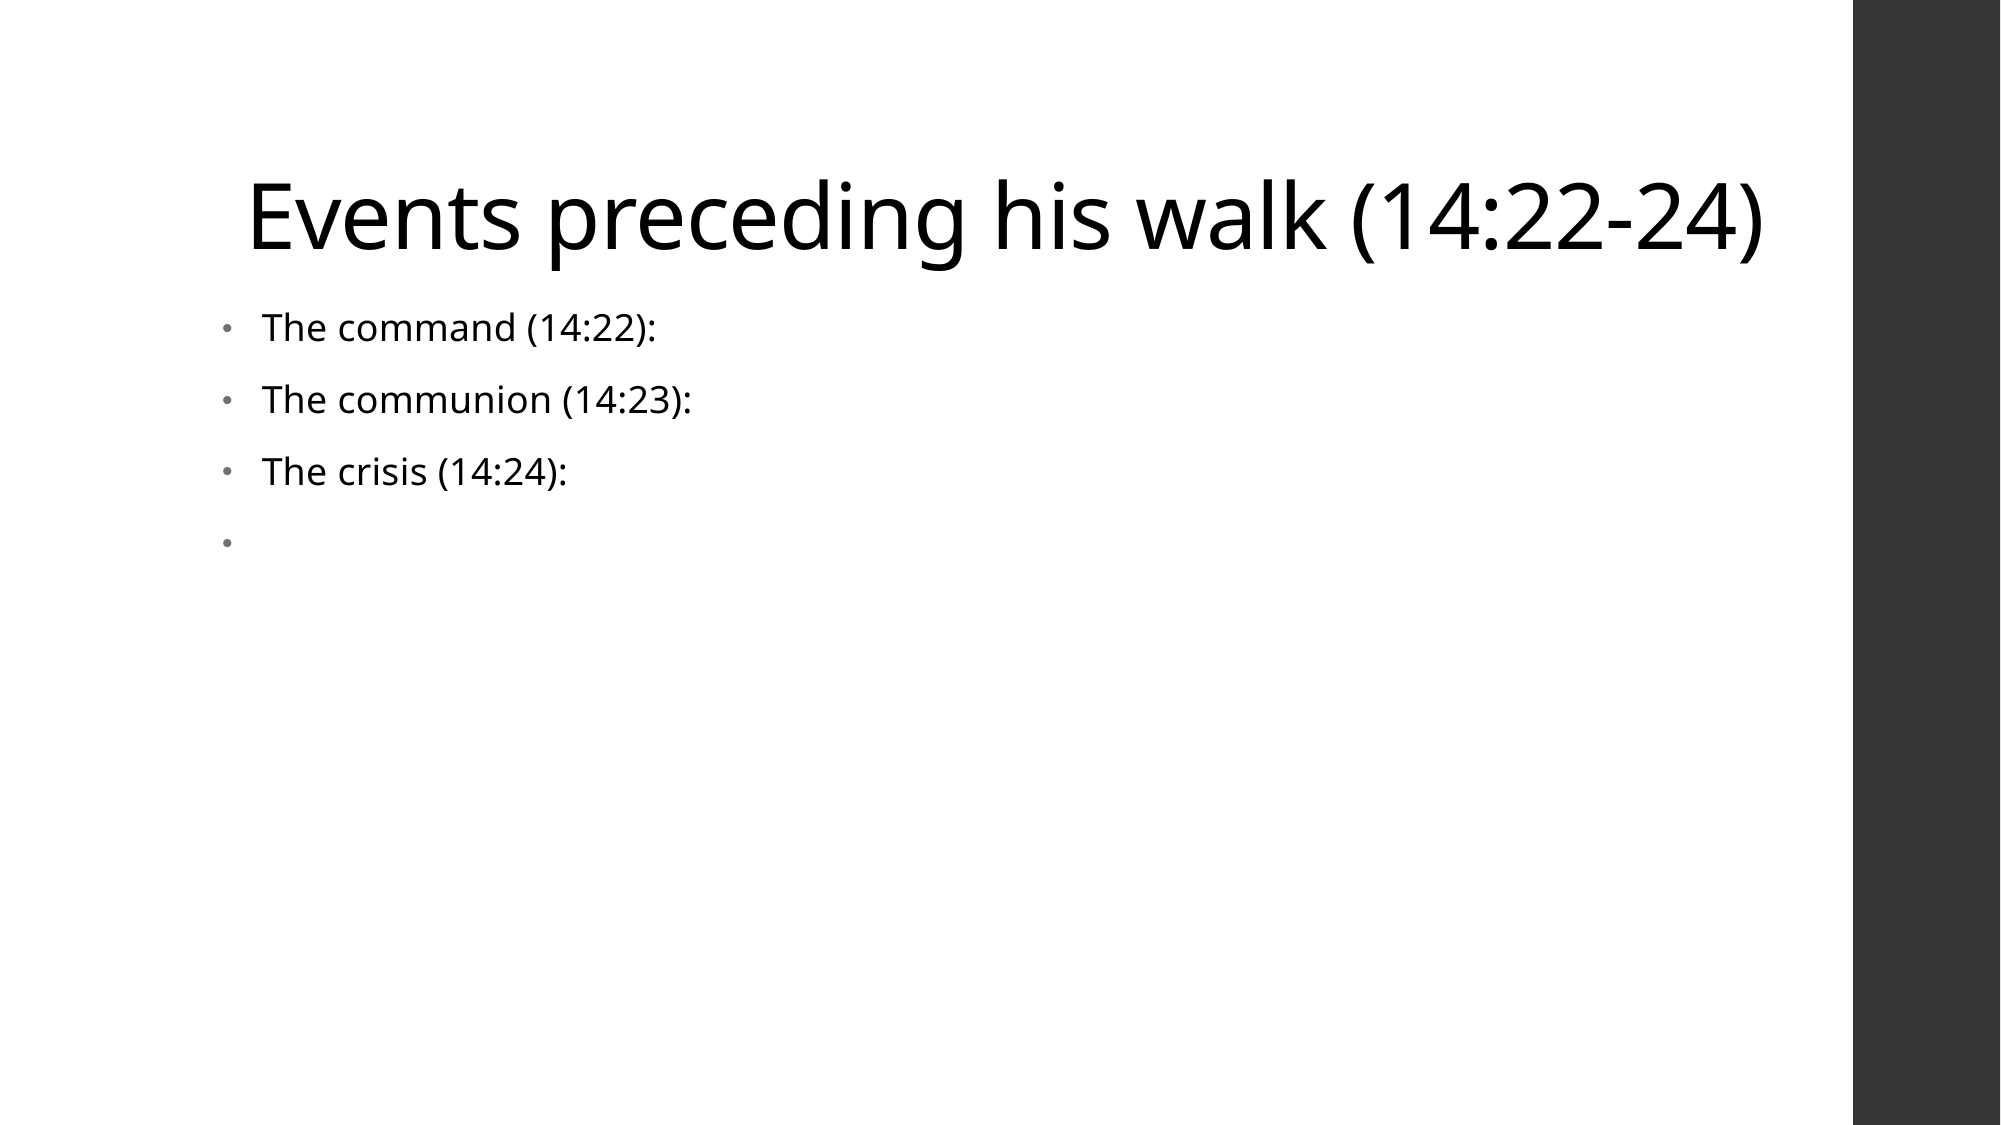

# Events preceding his walk (14:22-24)
 The command (14:22):
 The communion (14:23):
 The crisis (14:24):